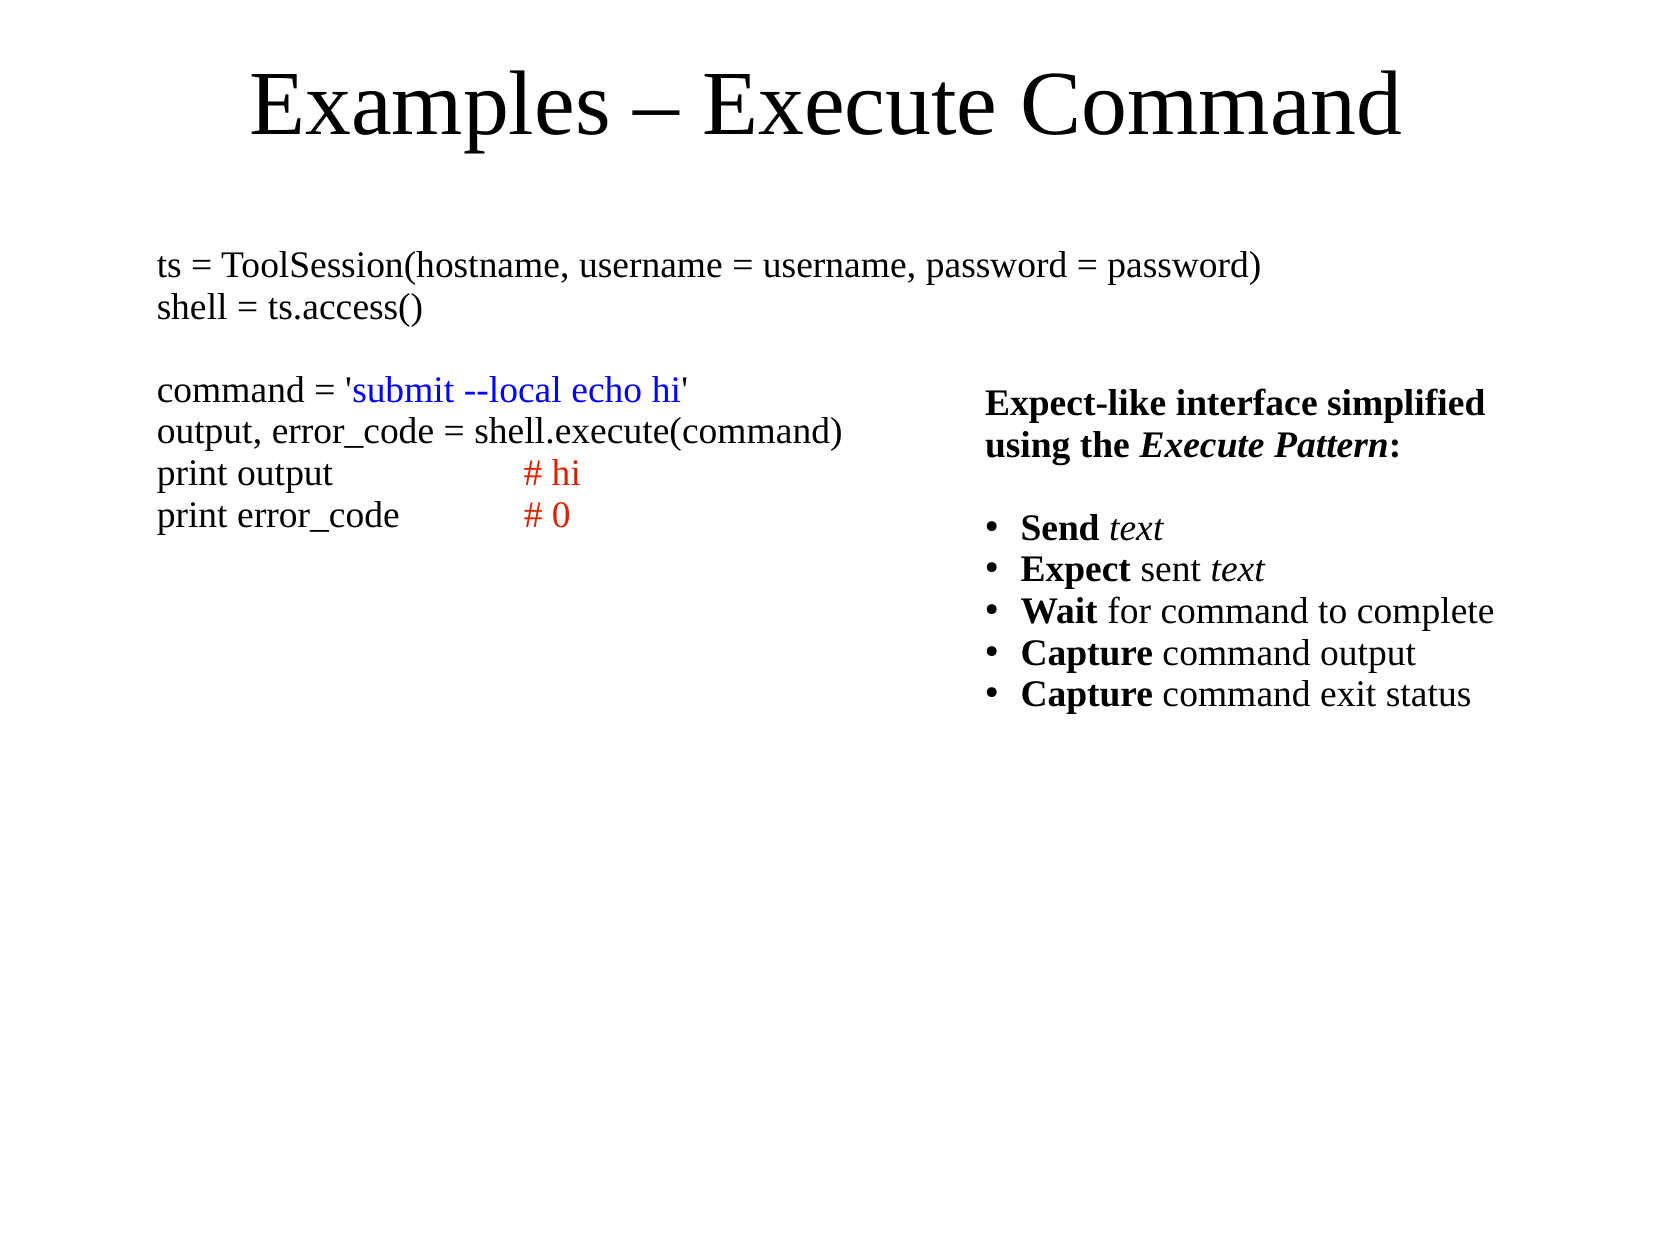

# Examples – Execute Command
ts = ToolSession(hostname, username = username, password = password)
shell = ts.access()
command = 'submit --local echo hi'
output, error_code = shell.execute(command)
print output # hi
print error_code # 0
Expect-like interface simplified
using the Execute Pattern:
Send text
Expect sent text
Wait for command to complete
Capture command output
Capture command exit status